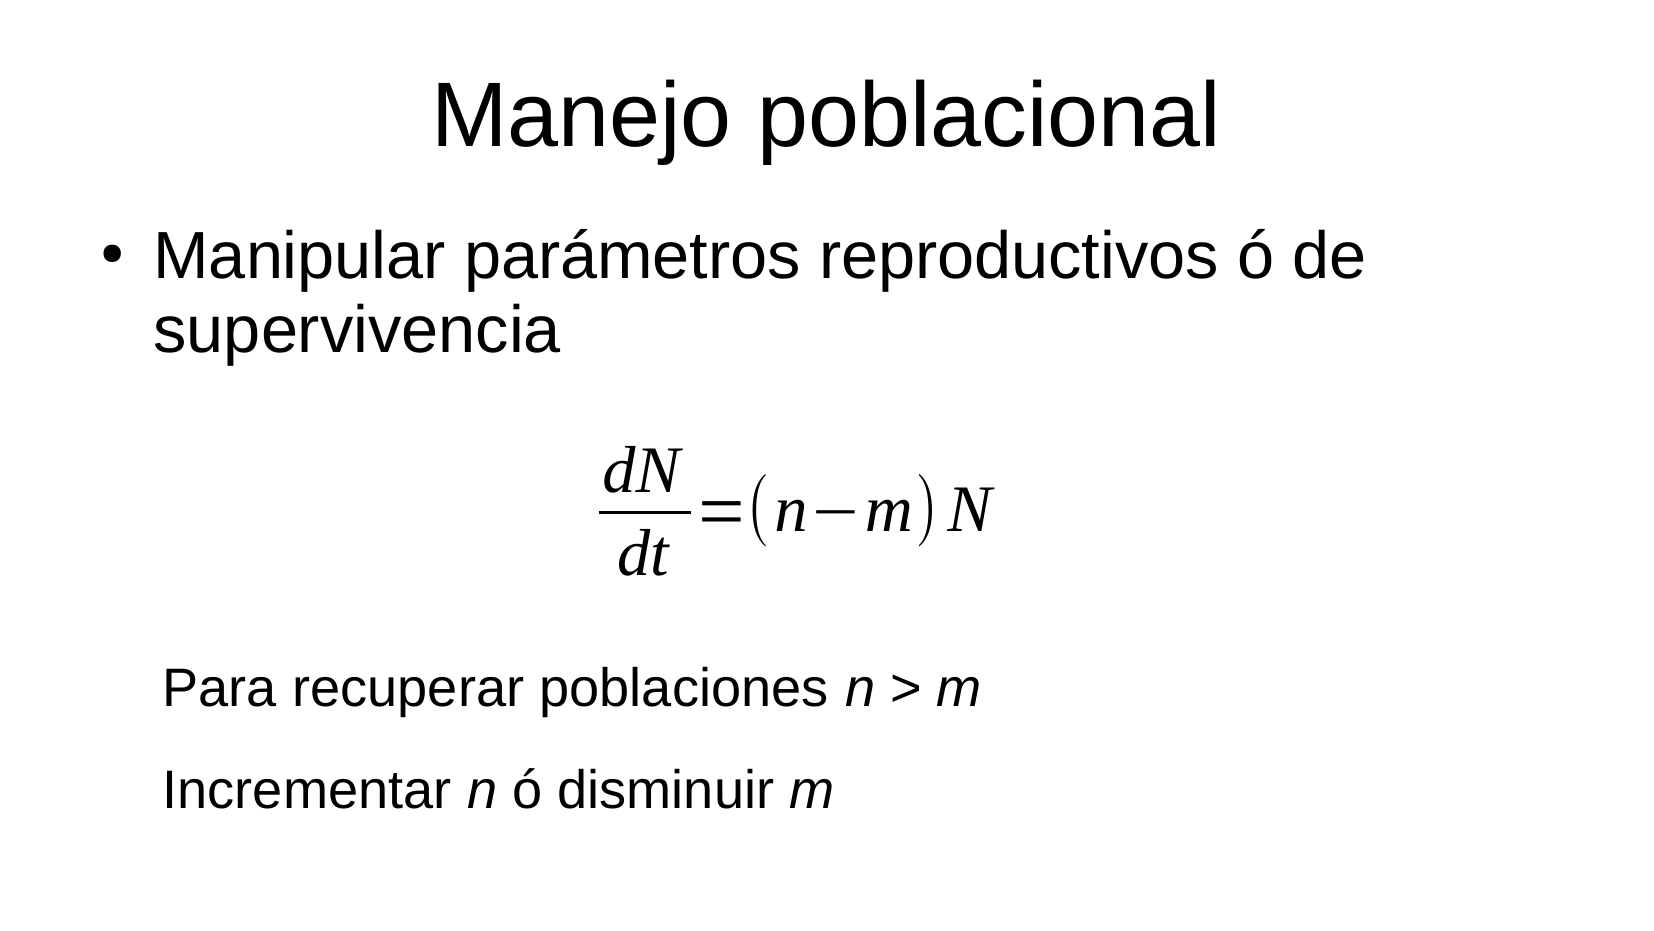

# Manejo poblacional
Manipular parámetros reproductivos ó de supervivencia
Para recuperar poblaciones n > m
Incrementar n ó disminuir m